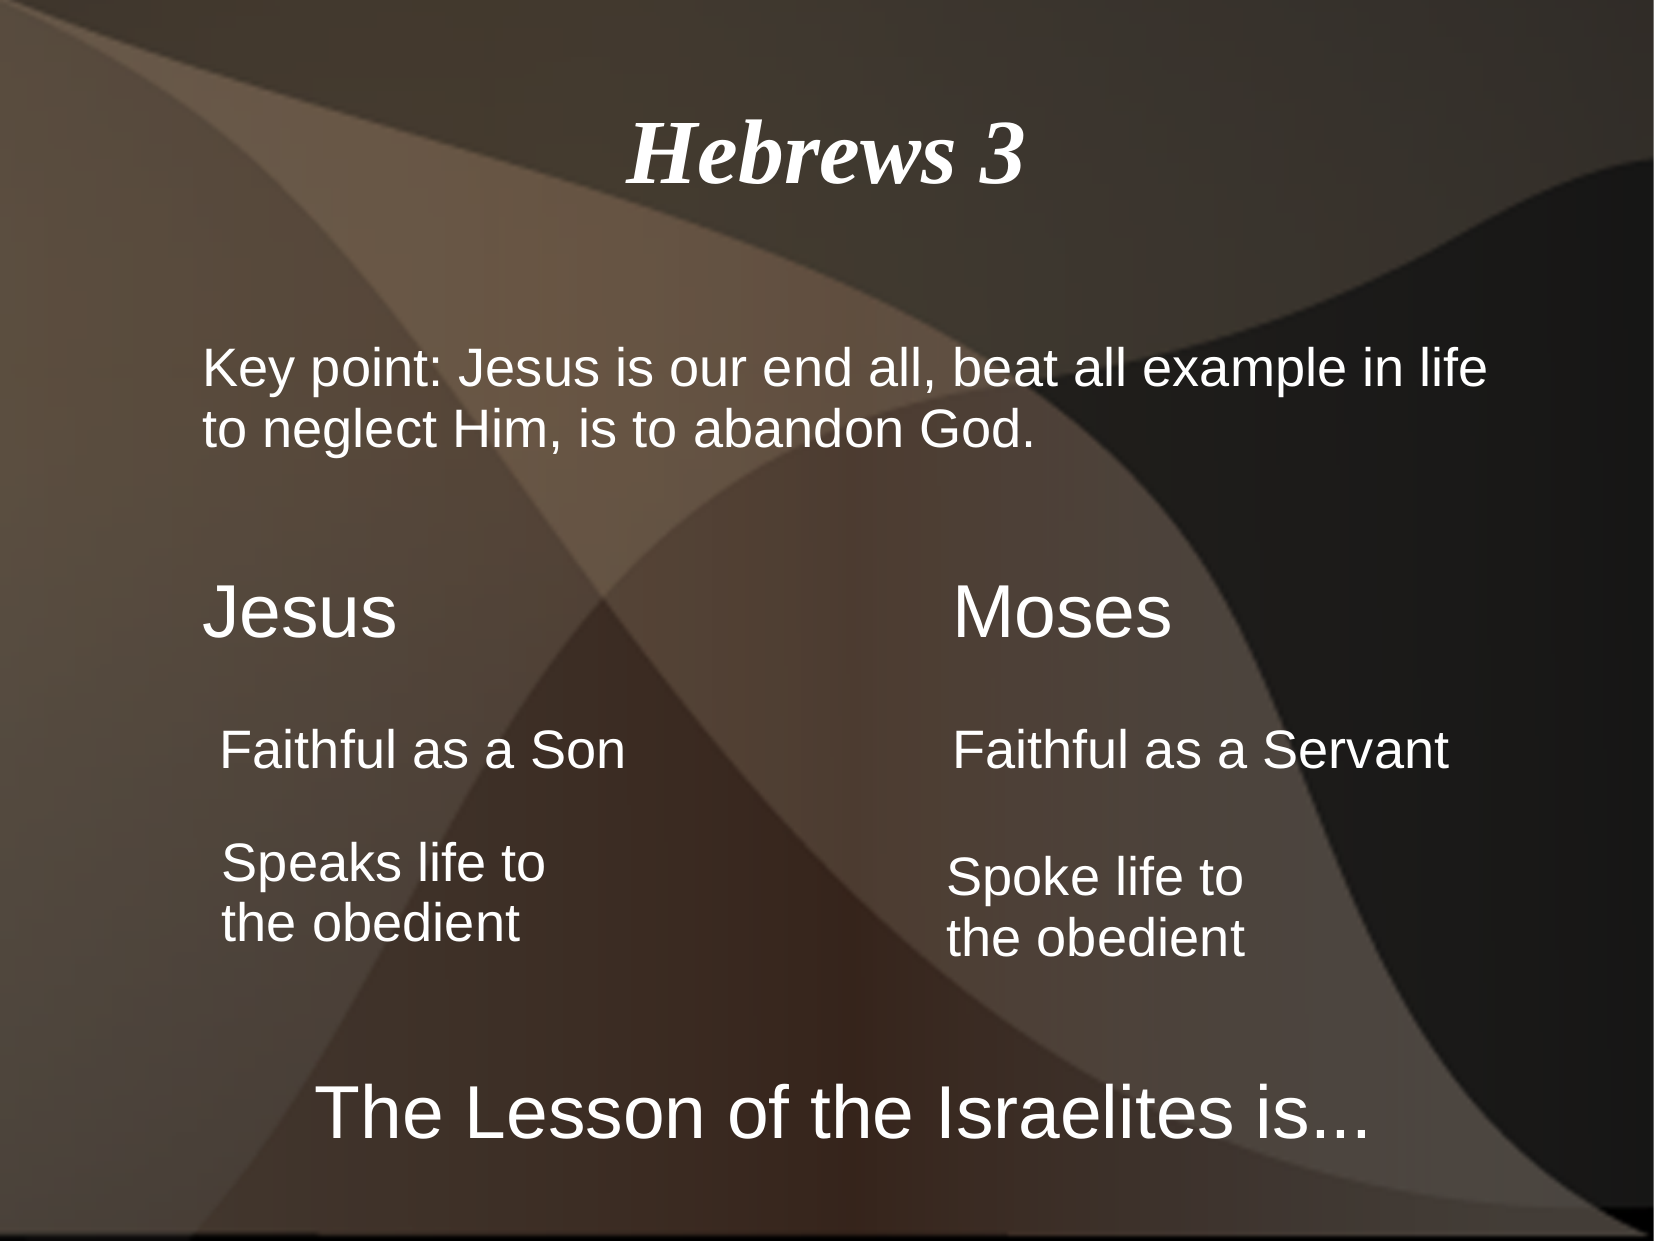

# Hebrews 3
Key point: Jesus is our end all, beat all example in life
to neglect Him, is to abandon God.
Jesus
Moses
Faithful as a Son
Faithful as a Servant
Speaks life to
the obedient
Spoke life to
the obedient
The Lesson of the Israelites is...